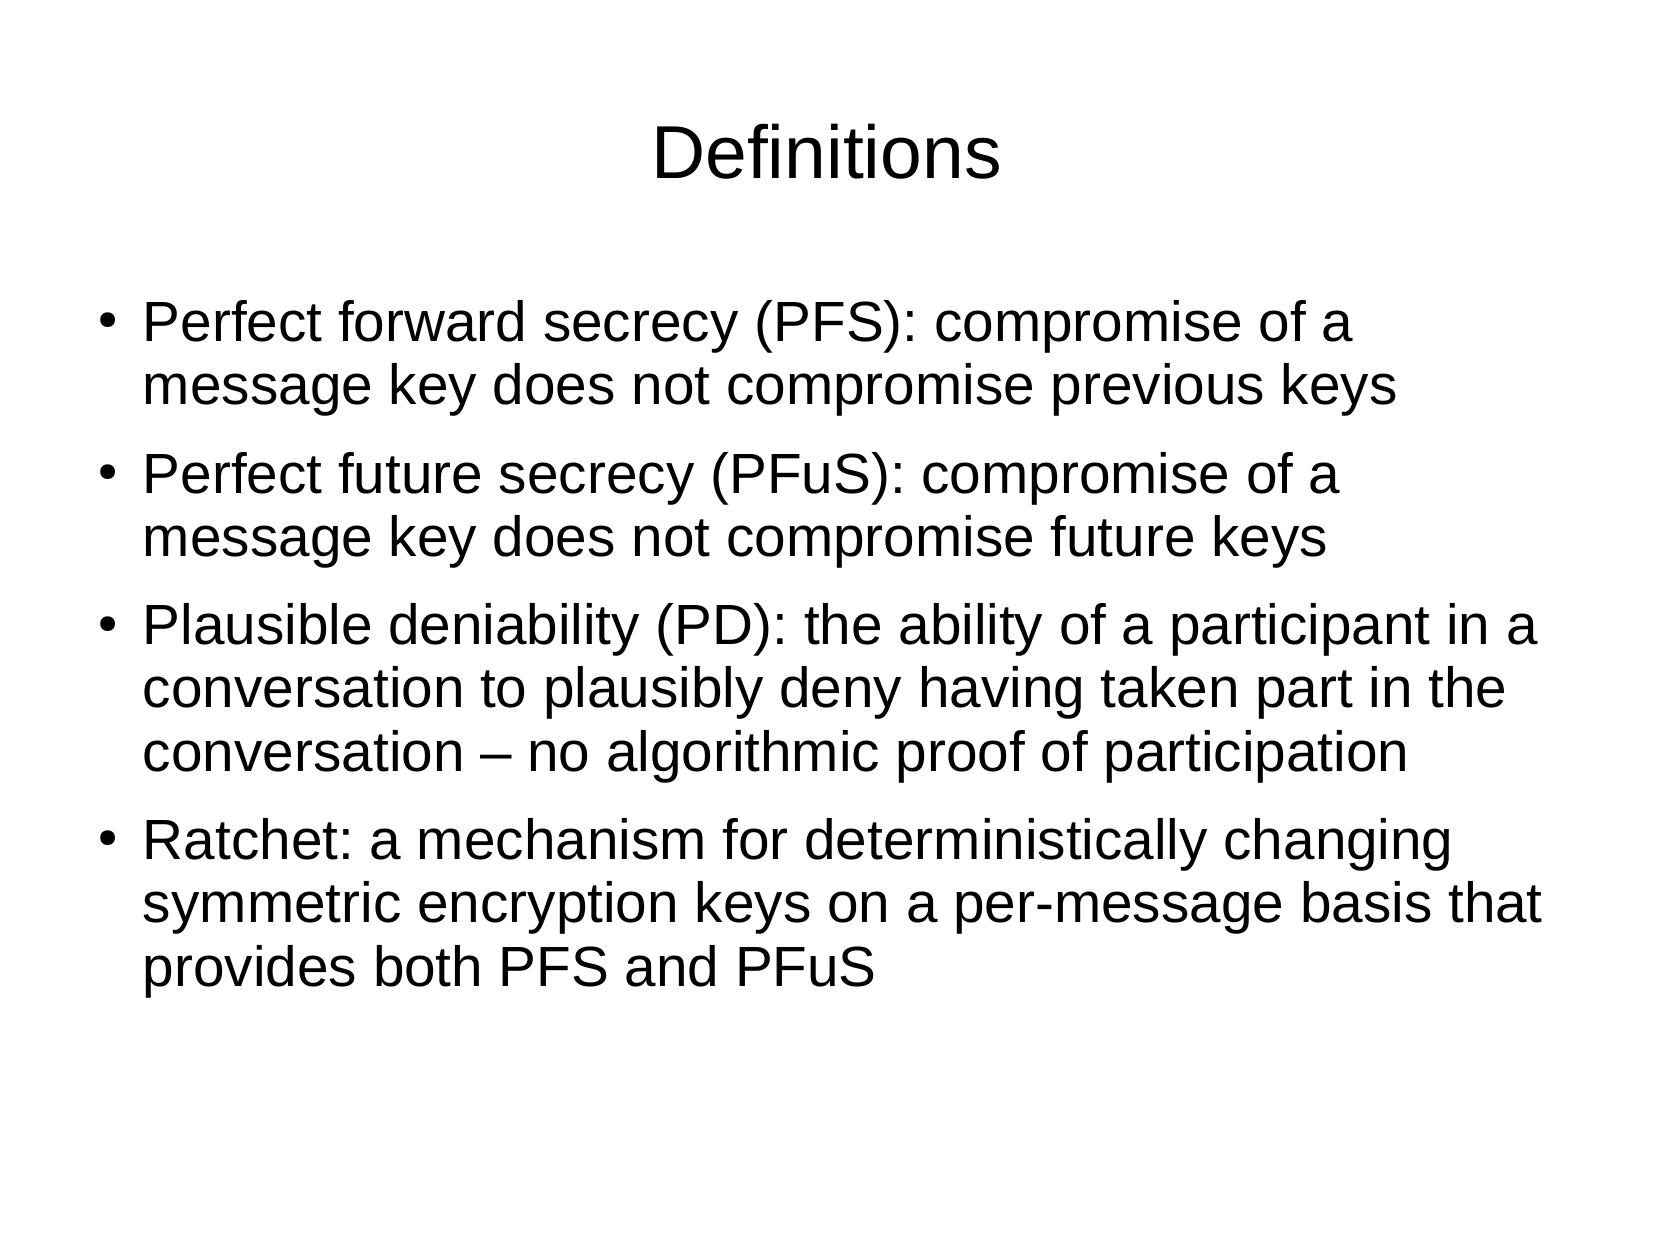

# Definitions
Perfect forward secrecy (PFS): compromise of a message key does not compromise previous keys
Perfect future secrecy (PFuS): compromise of a message key does not compromise future keys
Plausible deniability (PD): the ability of a participant in a conversation to plausibly deny having taken part in the conversation – no algorithmic proof of participation
Ratchet: a mechanism for deterministically changing symmetric encryption keys on a per-message basis that provides both PFS and PFuS